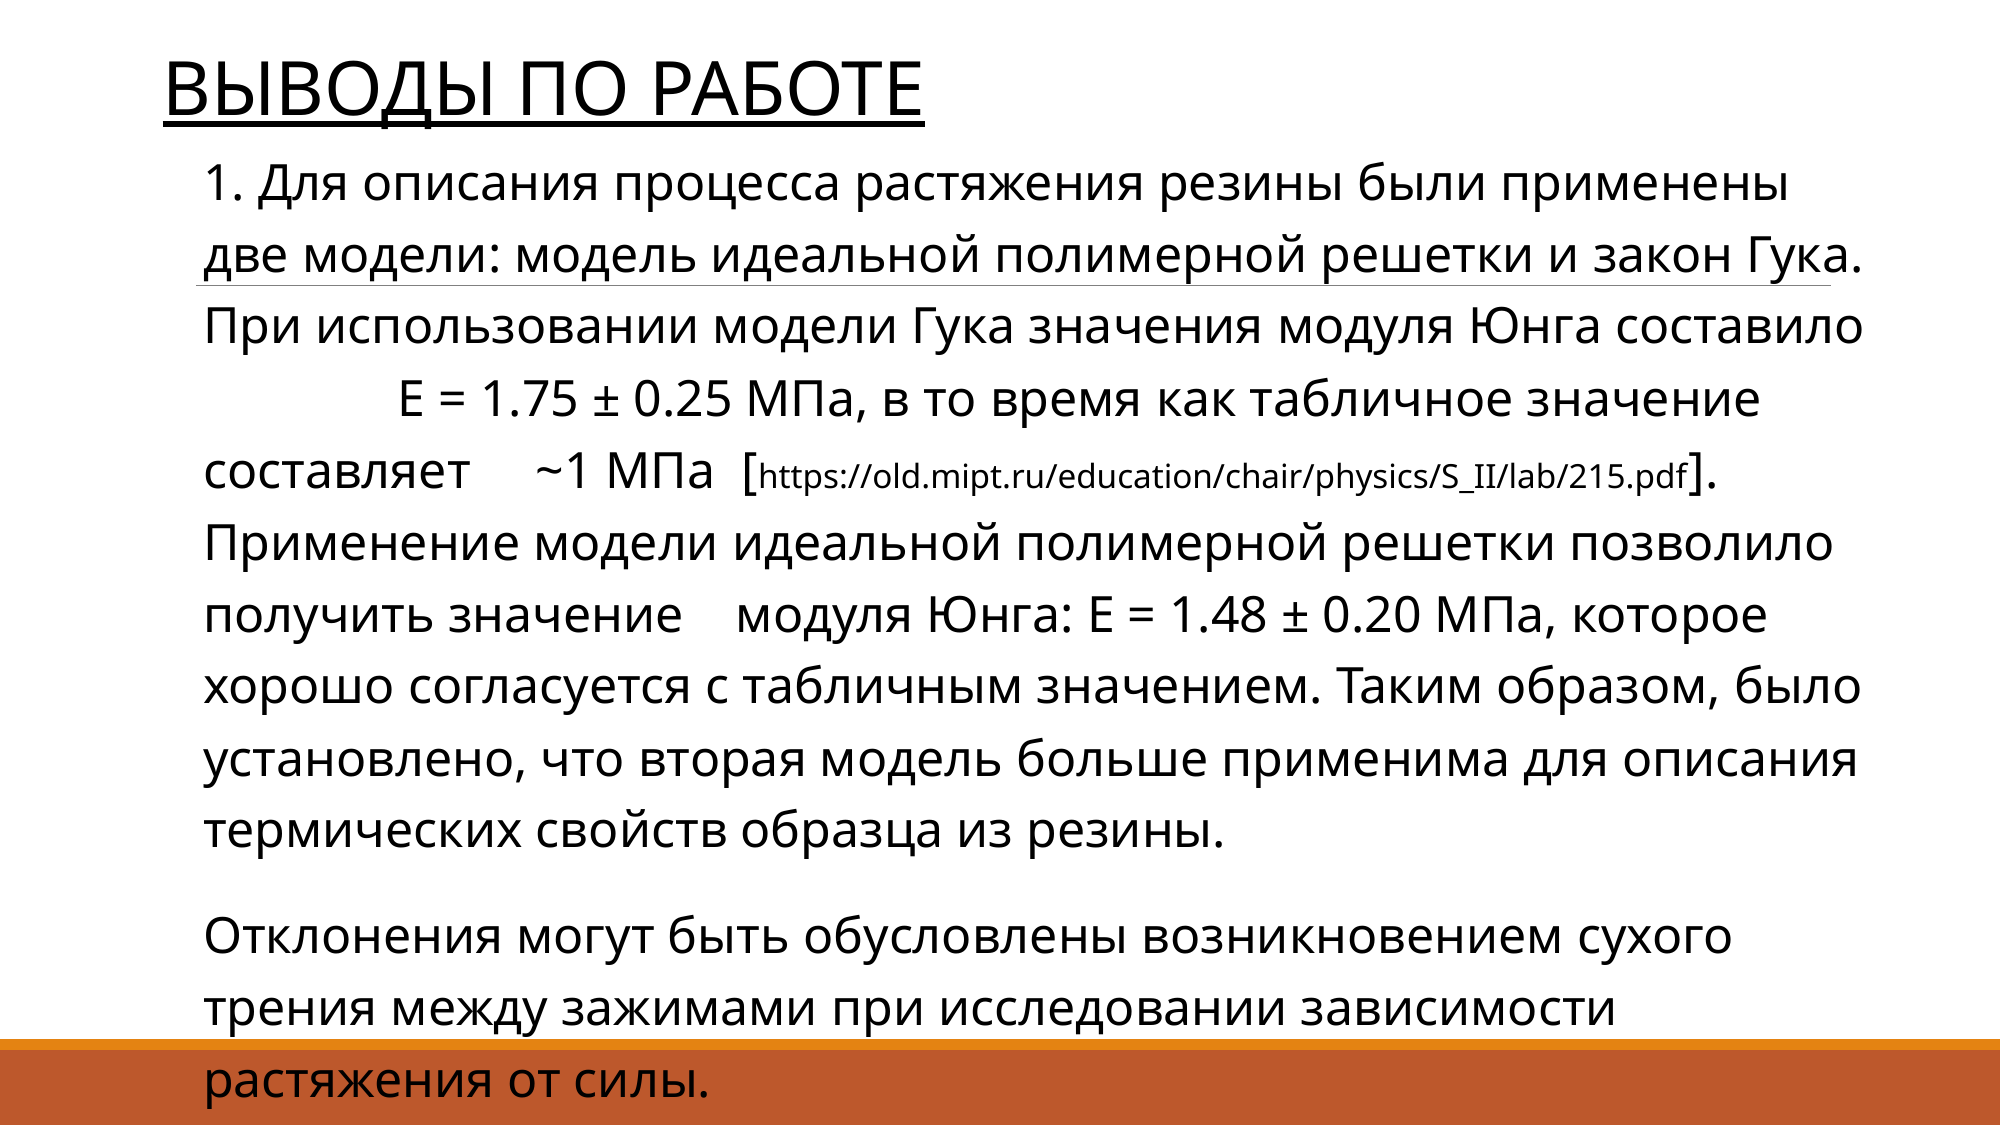

# Выводы по работе
1. Для описания процесса растяжения резины были применены две модели: модель идеальной полимерной решетки и закон Гука. При использовании модели Гука значения модуля Юнга составило E = 1.75 ± 0.25 МПа, в то время как табличное значение составляет ~1 МПа [https://old.mipt.ru/education/chair/physics/S_II/lab/215.pdf]. Применение модели идеальной полимерной решетки позволило получить значение модуля Юнга: E = 1.48 ± 0.20 МПа, которое хорошо согласуется с табличным значением. Таким образом, было установлено, что вторая модель больше применима для описания термических свойств образца из резины.
Отклонения могут быть обусловлены возникновением сухого трения между зажимами при исследовании зависимости растяжения от силы.